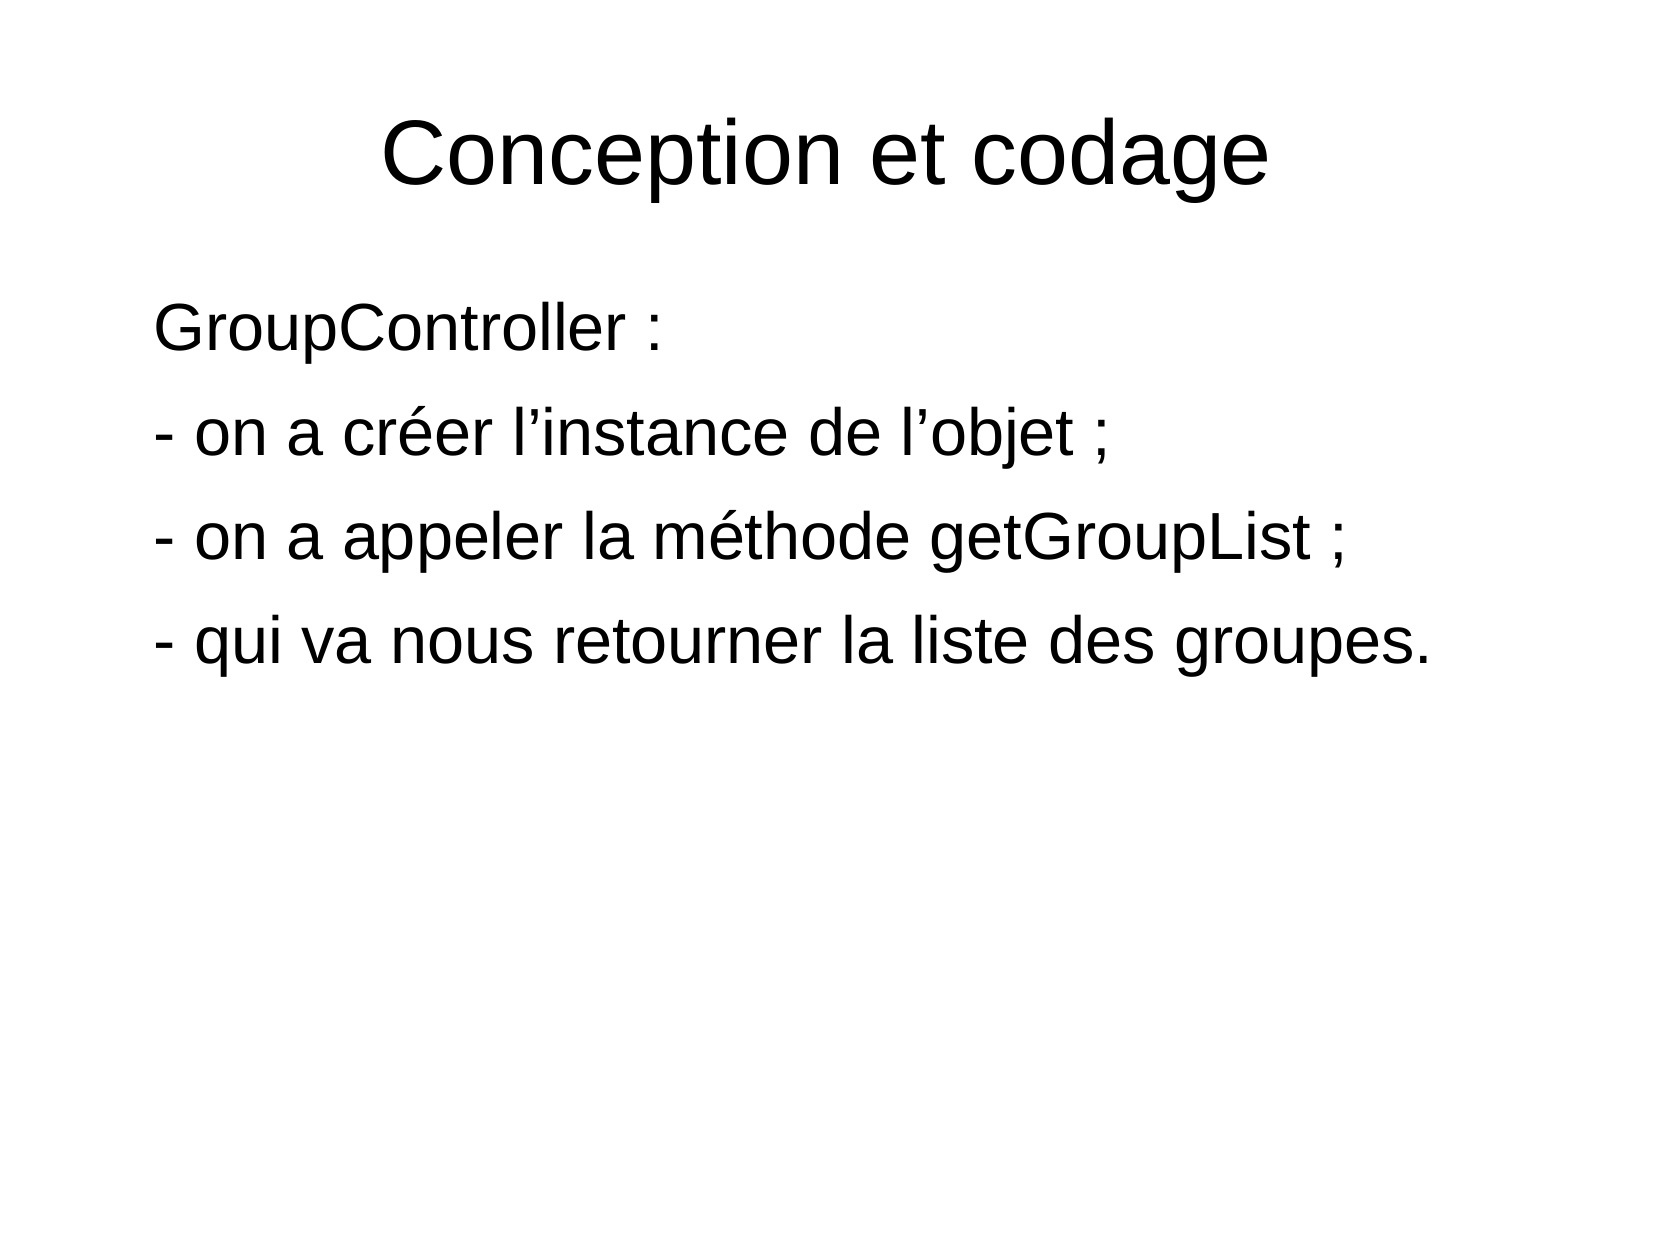

# Conception et codage
GroupController :
- on a créer l’instance de l’objet ;
- on a appeler la méthode getGroupList ;
- qui va nous retourner la liste des groupes.